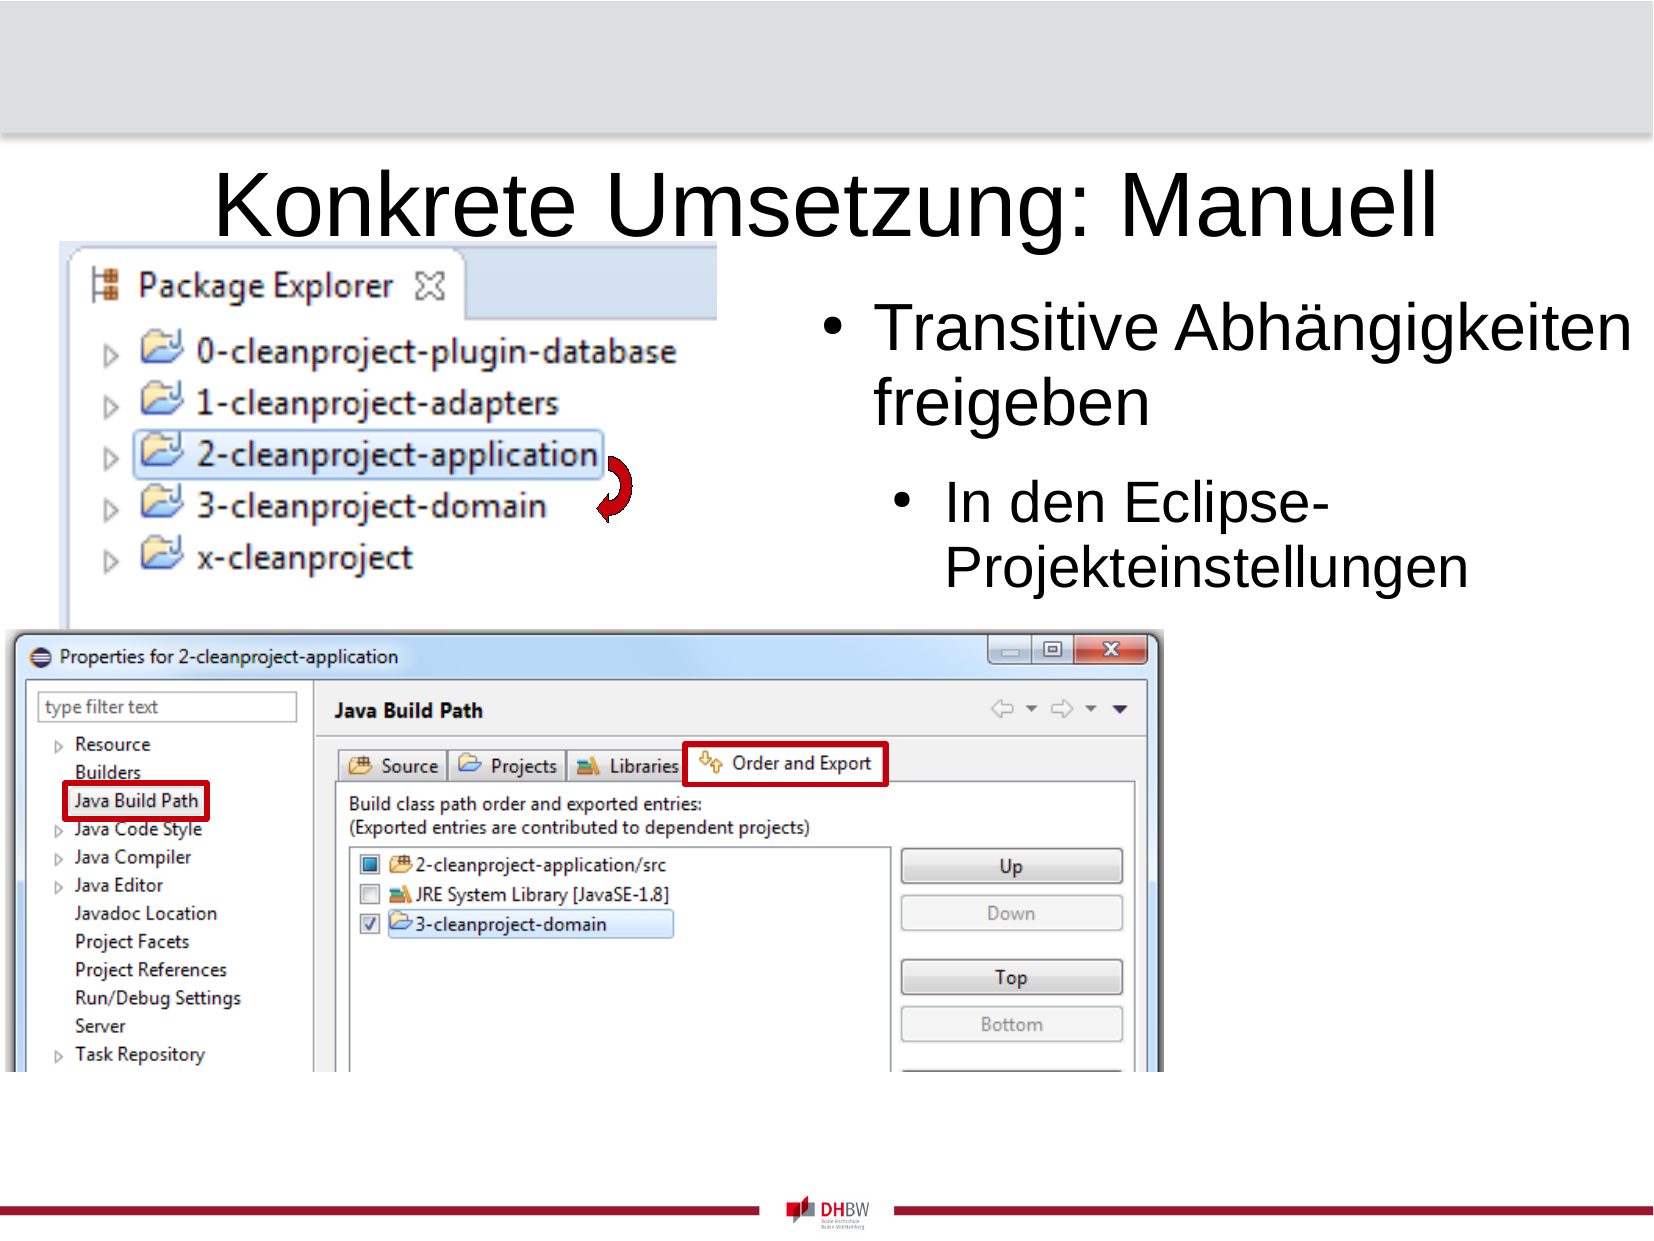

# Konkrete Umsetzung: Manuell
Transitive Abhängigkeiten freigeben
In den Eclipse-Projekteinstellungen